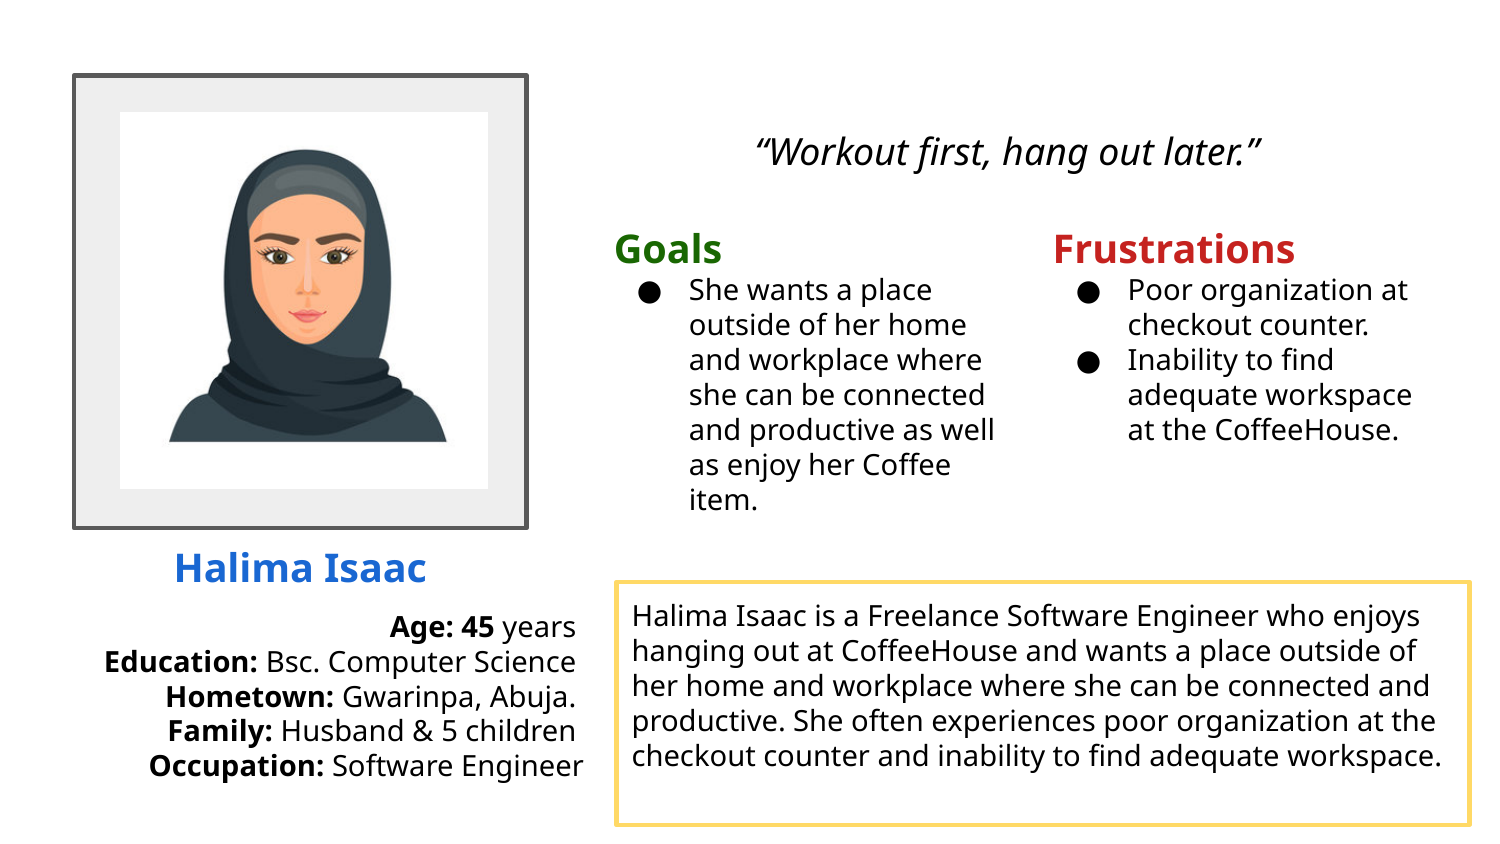

“Workout first, hang out later.”
Goals
She wants a place outside of her home and workplace where she can be connected and productive as well as enjoy her Coffee item.
Frustrations
Poor organization at checkout counter.
Inability to find adequate workspace at the CoffeeHouse.
Add image that represents this persona
Halima Isaac
Halima Isaac is a Freelance Software Engineer who enjoys hanging out at CoffeeHouse and wants a place outside of her home and workplace where she can be connected and productive. She often experiences poor organization at the checkout counter and inability to find adequate workspace.
Age: 45 years
Education: Bsc. Computer Science
Hometown: Gwarinpa, Abuja.
Family: Husband & 5 children
Occupation: Software Engineer